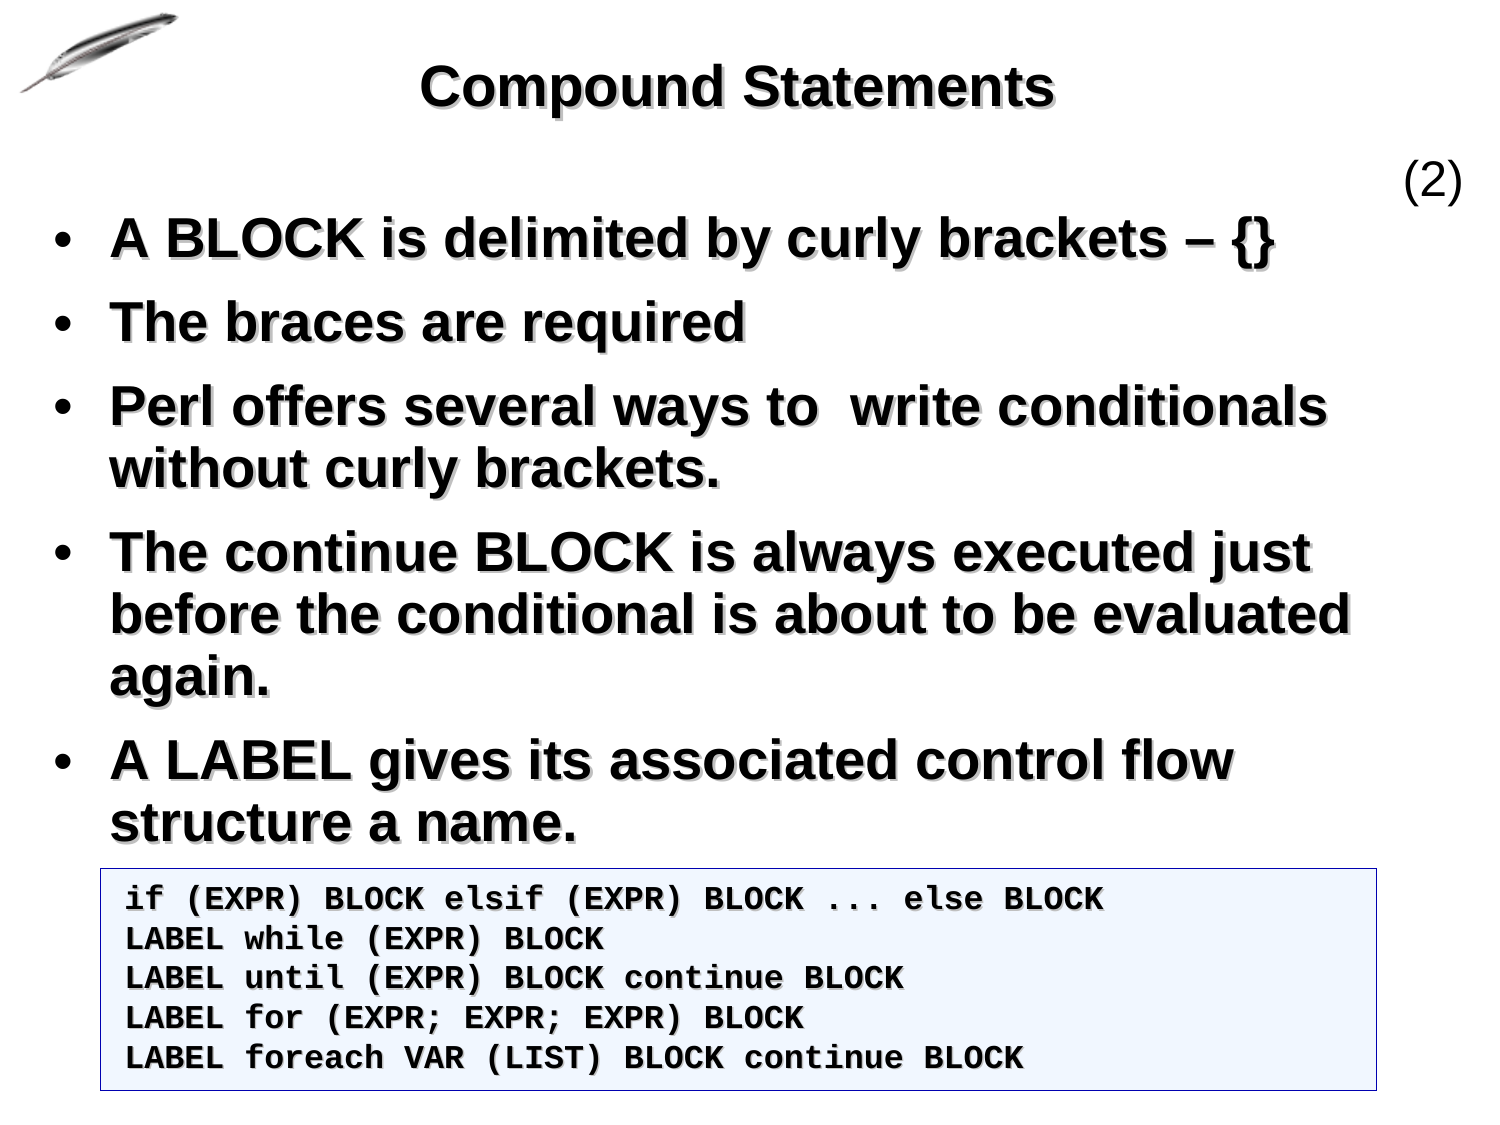

# Compound Statements
(2)
A BLOCK is delimited by curly brackets – {}
The braces are required
Perl offers several ways to write conditionals without curly brackets.
The continue BLOCK is always executed just before the conditional is about to be evaluated again.
A LABEL gives its associated control flow structure a name.
if (EXPR) BLOCK elsif (EXPR) BLOCK ... else BLOCK
LABEL while (EXPR) BLOCK
LABEL until (EXPR) BLOCK continue BLOCK
LABEL for (EXPR; EXPR; EXPR) BLOCK
LABEL foreach VAR (LIST) BLOCK continue BLOCK